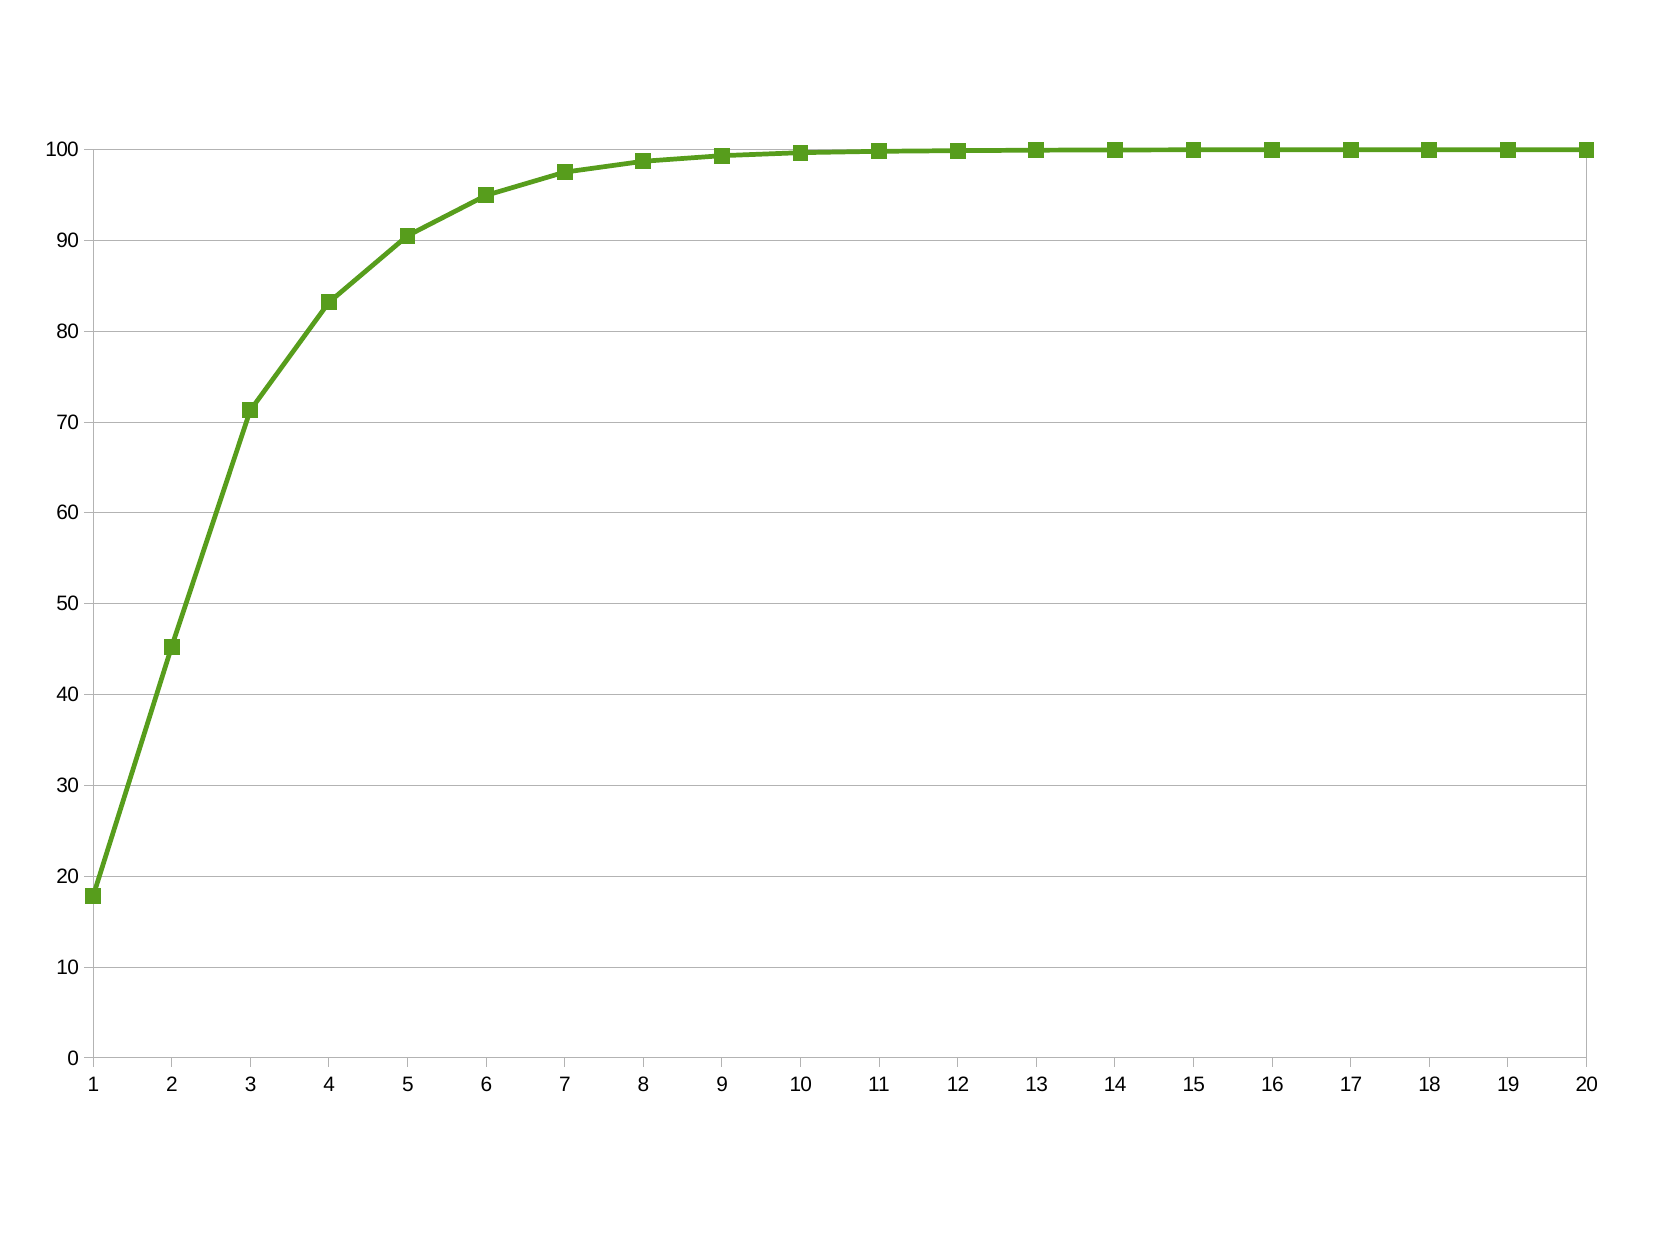

### Chart
| Category | cumulative percentage |
|---|---|
| 1 | 17.7950477007182 |
| 2 | 45.2760210097545 |
| 3 | 71.3002465430378 |
| 4 | 83.1857648193804 |
| 5 | 90.5220280844678 |
| 6 | 94.969450101833 |
| 7 | 97.5281380641012 |
| 8 | 98.7222639082431 |
| 9 | 99.3375495765892 |
| 10 | 99.6709186407975 |
| 11 | 99.8231321685068 |
| 12 | 99.8906635223497 |
| 13 | 99.9442598349234 |
| 14 | 99.9678422124558 |
| 15 | 99.9860649587309 |
| 16 | 99.9903526637367 |
| 17 | 99.9946403687426 |
| 18 | 99.9978561474971 |
| 19 | 99.9989280737485 |
| 20 | 100.0 |